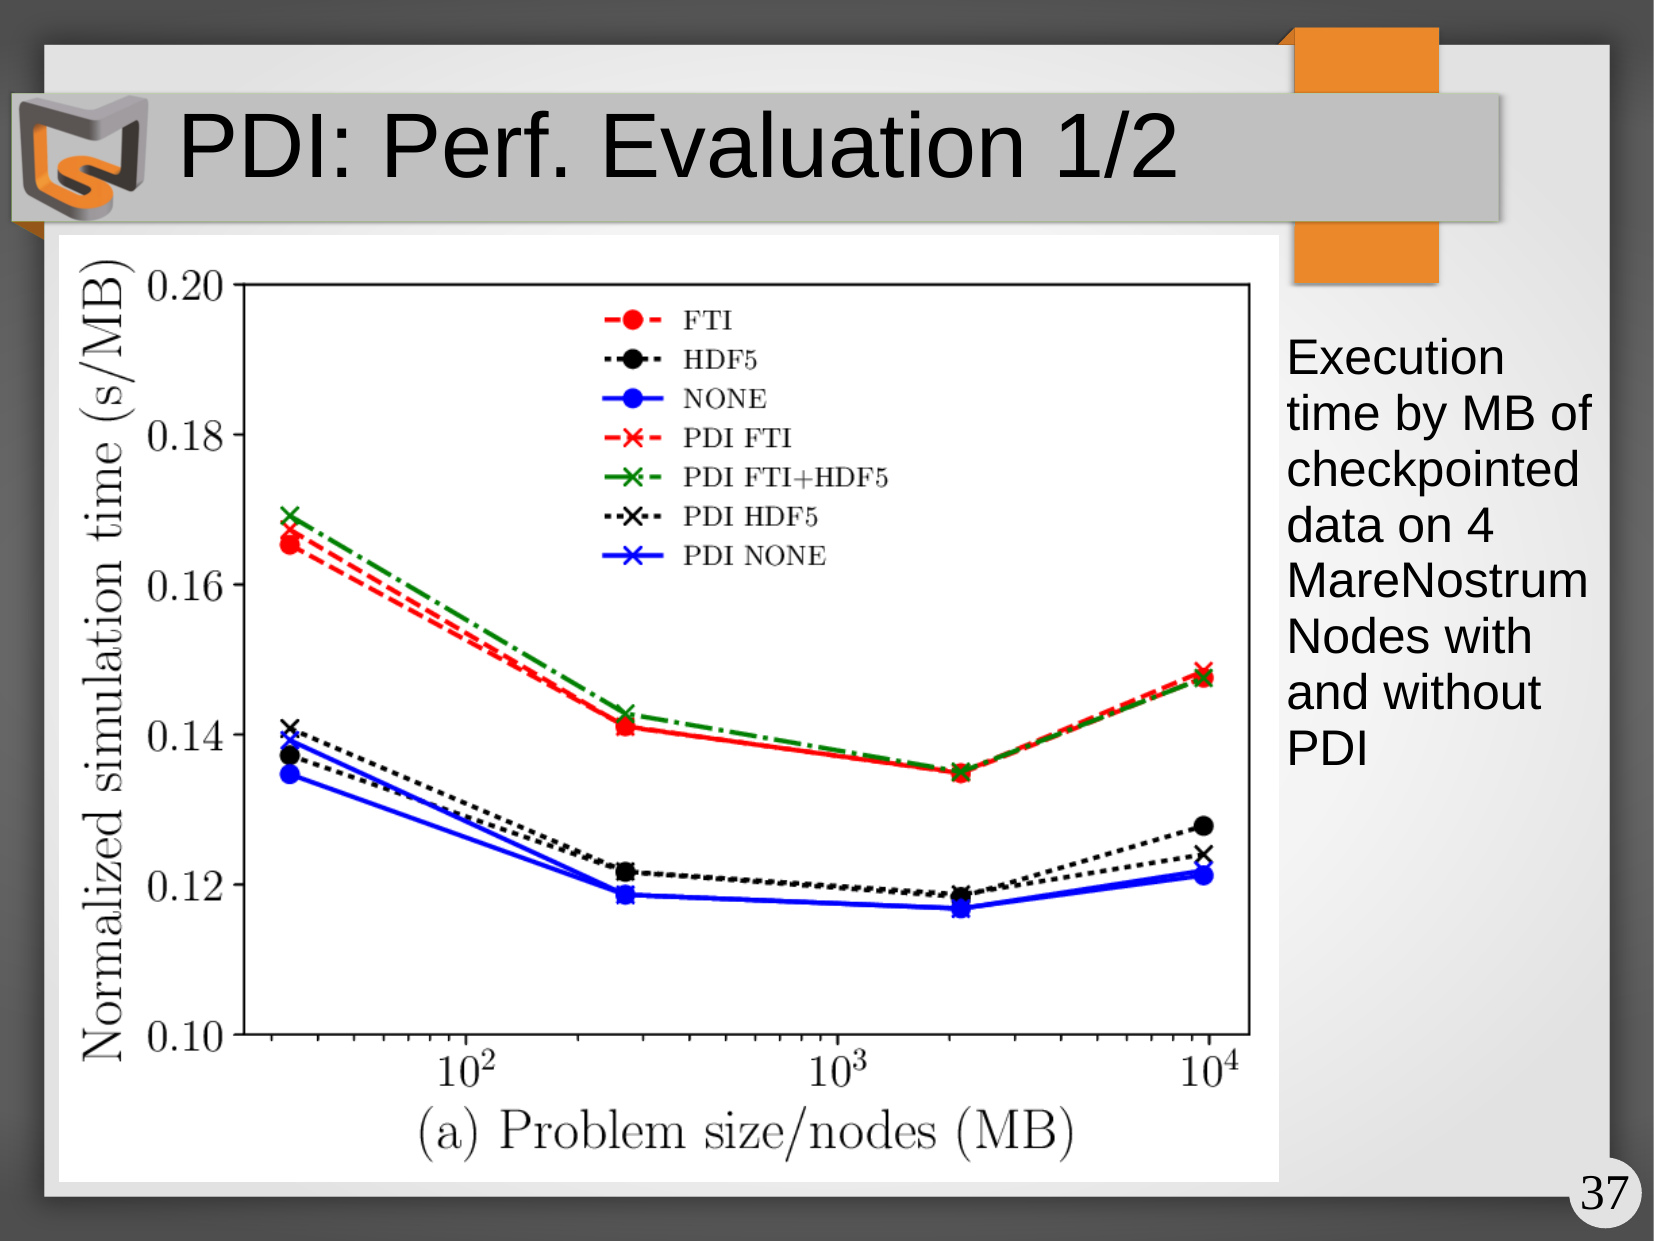

# PDI: Perf. Evaluation 1/2
Execution time by MB of checkpointed data on 4 MareNostrum
Nodes with and without PDI